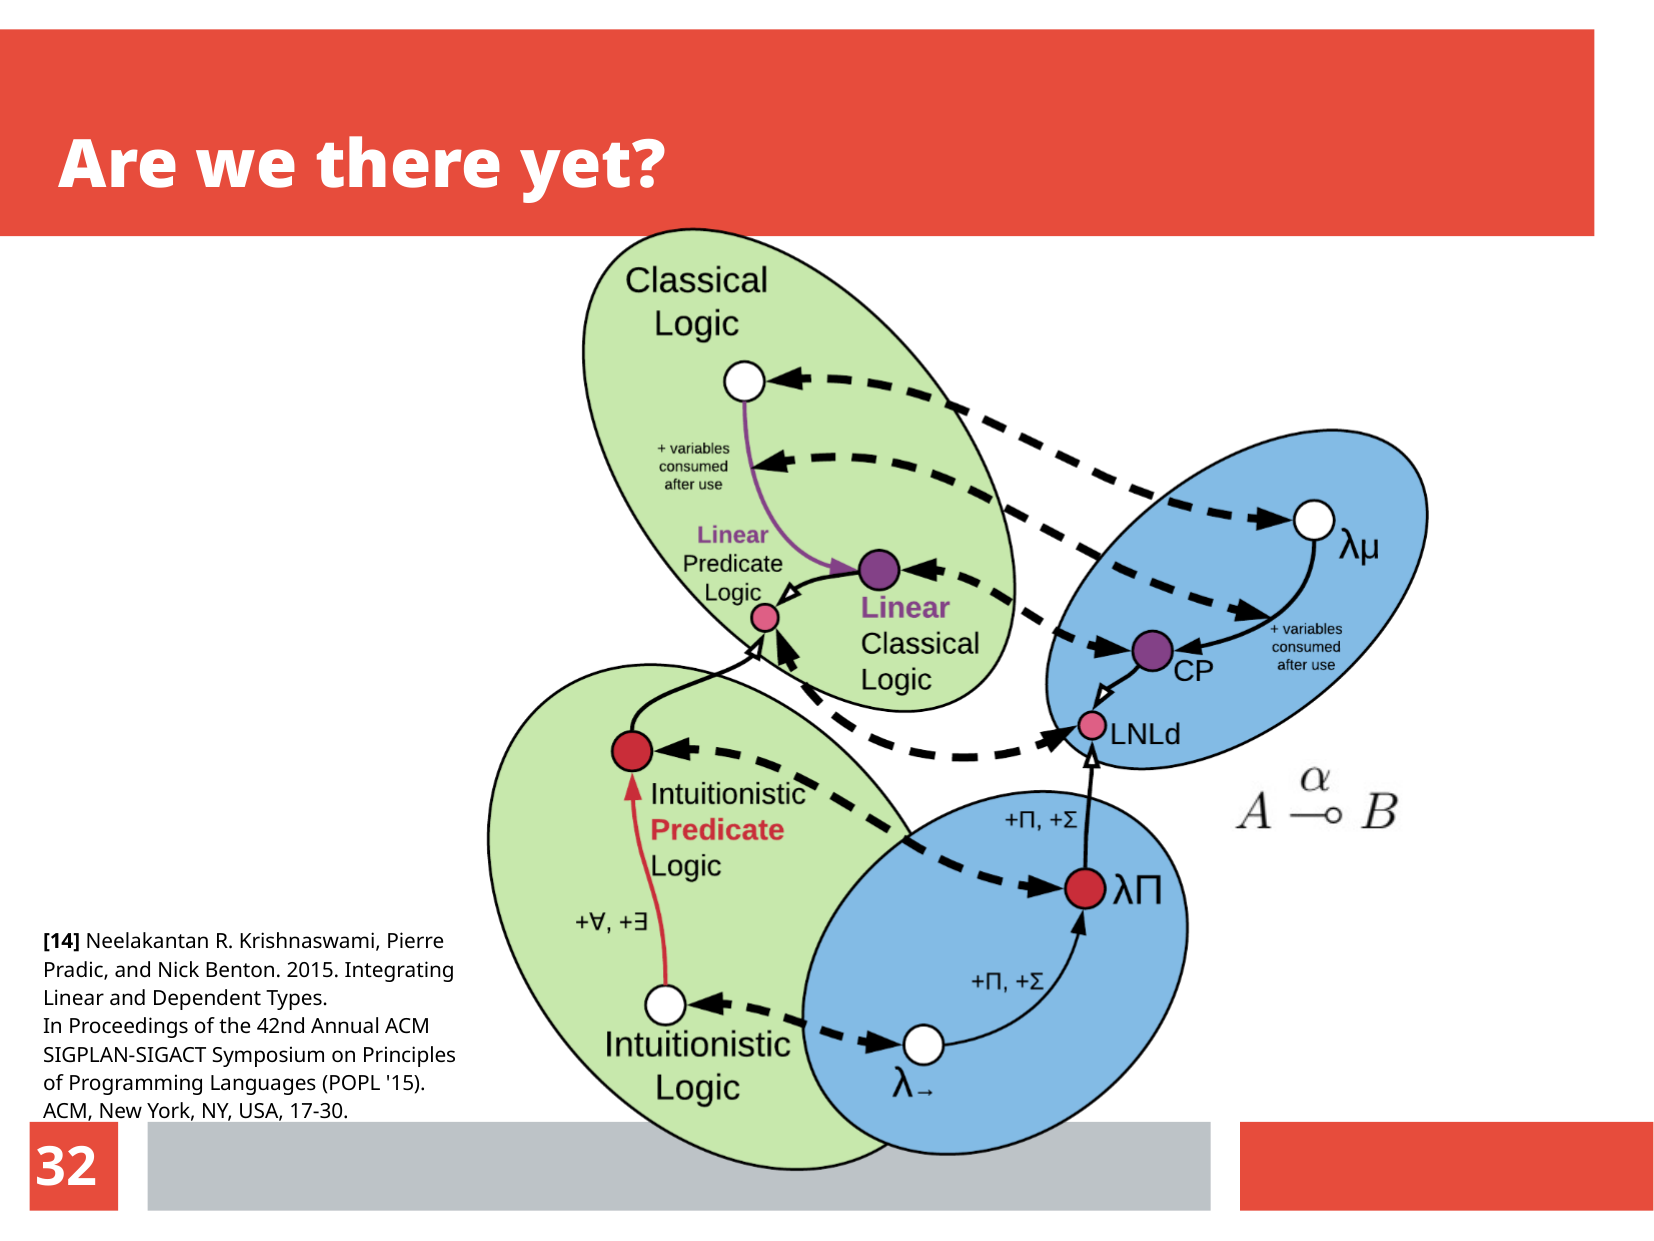

# Are we there yet?
[14] Neelakantan R. Krishnaswami, Pierre Pradic, and Nick Benton. 2015. Integrating Linear and Dependent Types. In Proceedings of the 42nd Annual ACM SIGPLAN-SIGACT Symposium on Principles of Programming Languages (POPL '15). ACM, New York, NY, USA, 17-30.
32
100